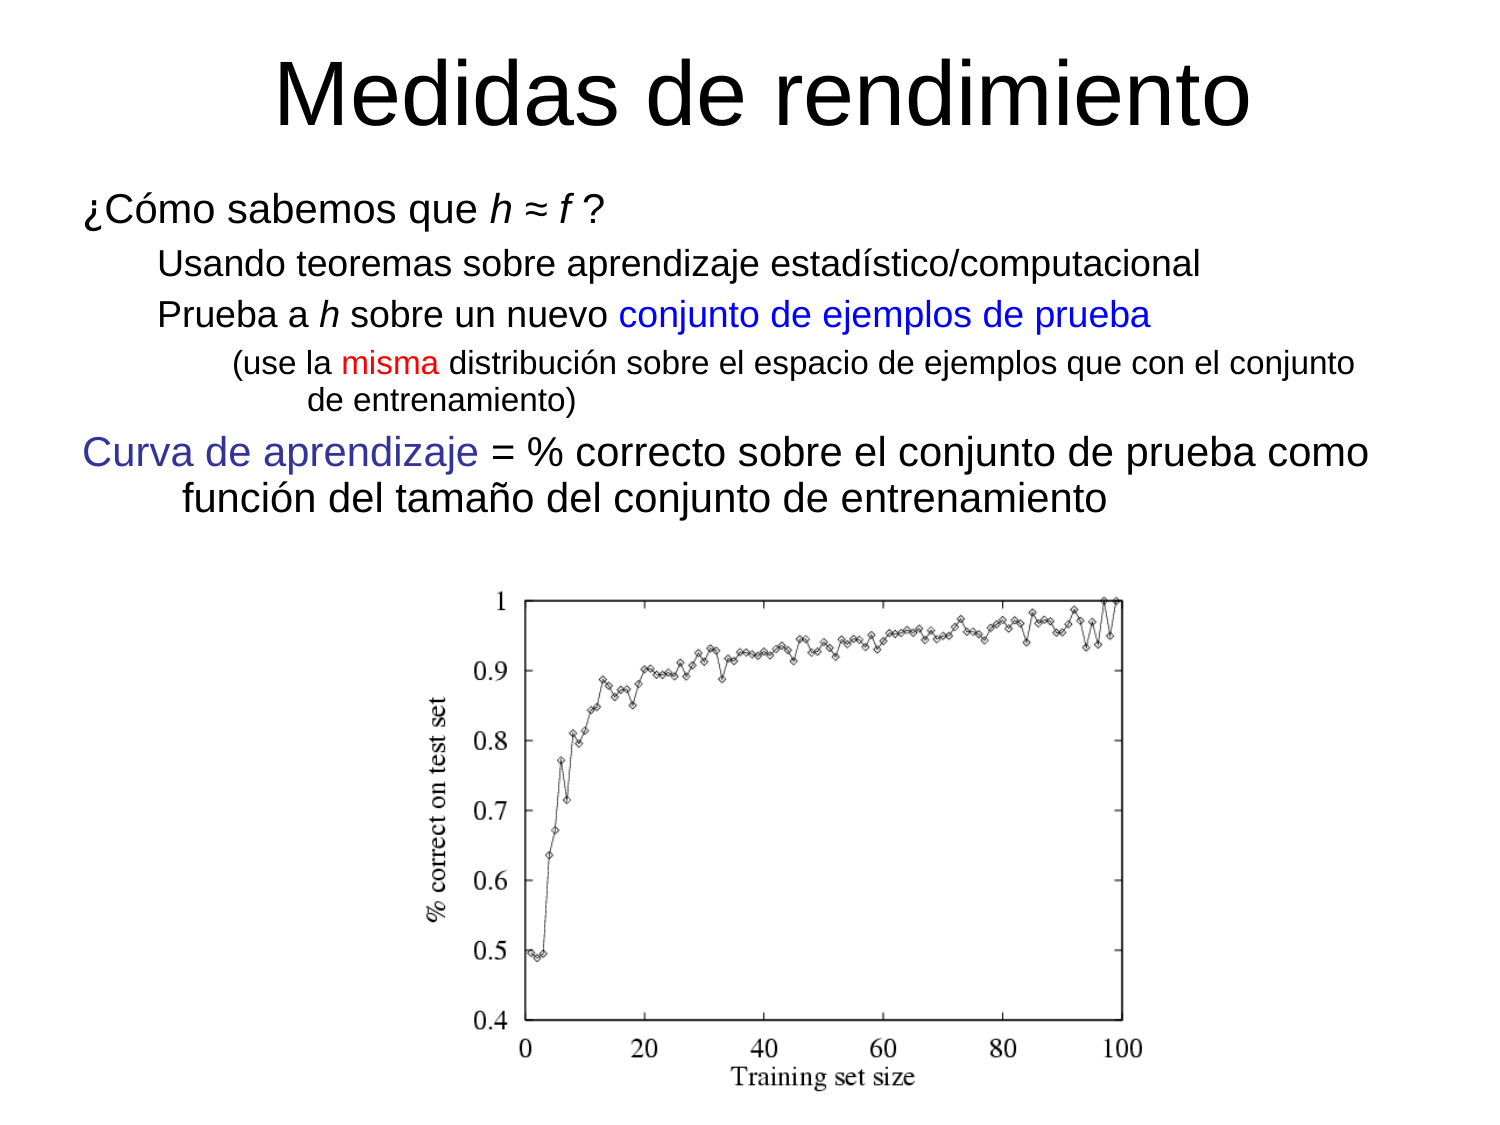

# Medidas de rendimiento
¿Cómo sabemos que h ≈ f ?
Usando teoremas sobre aprendizaje estadístico/computacional
Prueba a h sobre un nuevo conjunto de ejemplos de prueba
(use la misma distribución sobre el espacio de ejemplos que con el conjunto de entrenamiento)
Curva de aprendizaje = % correcto sobre el conjunto de prueba como función del tamaño del conjunto de entrenamiento